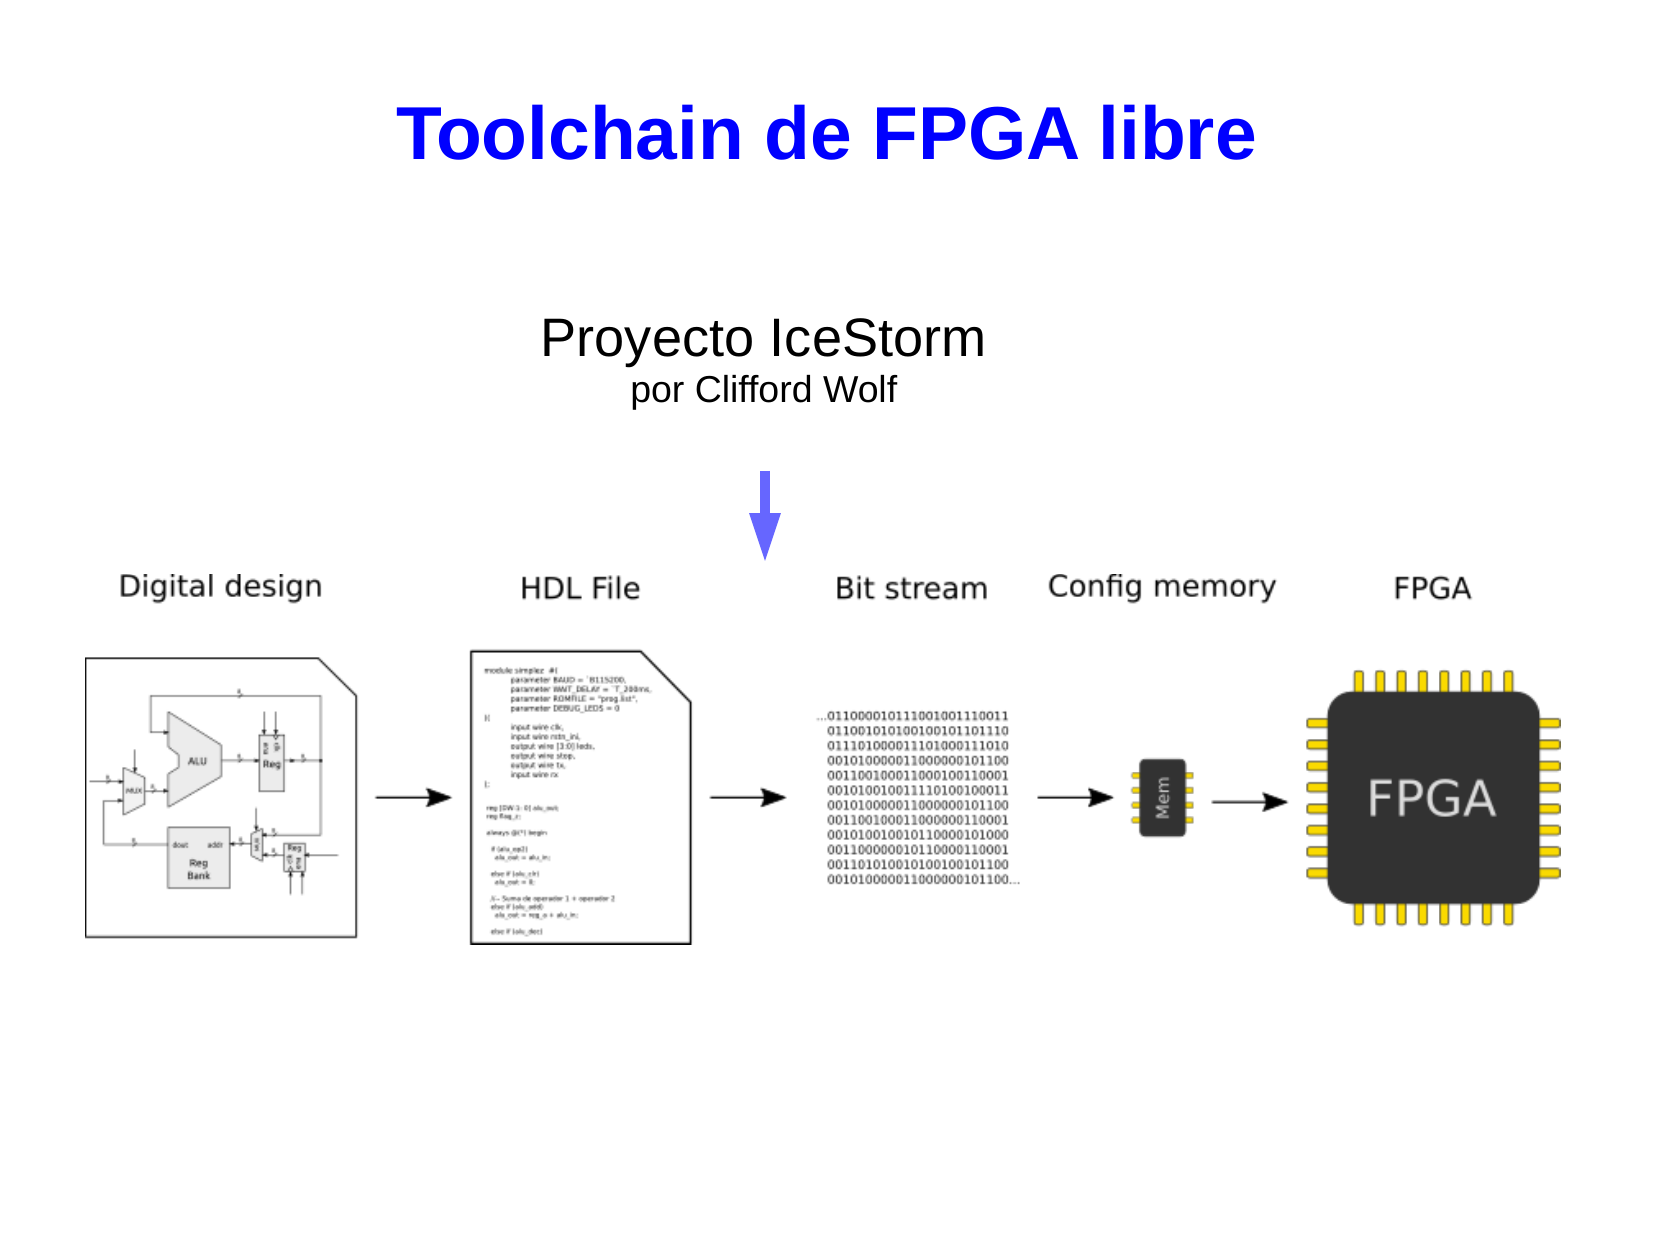

# Toolchain de FPGA libre
Proyecto IceStorm
por Clifford Wolf